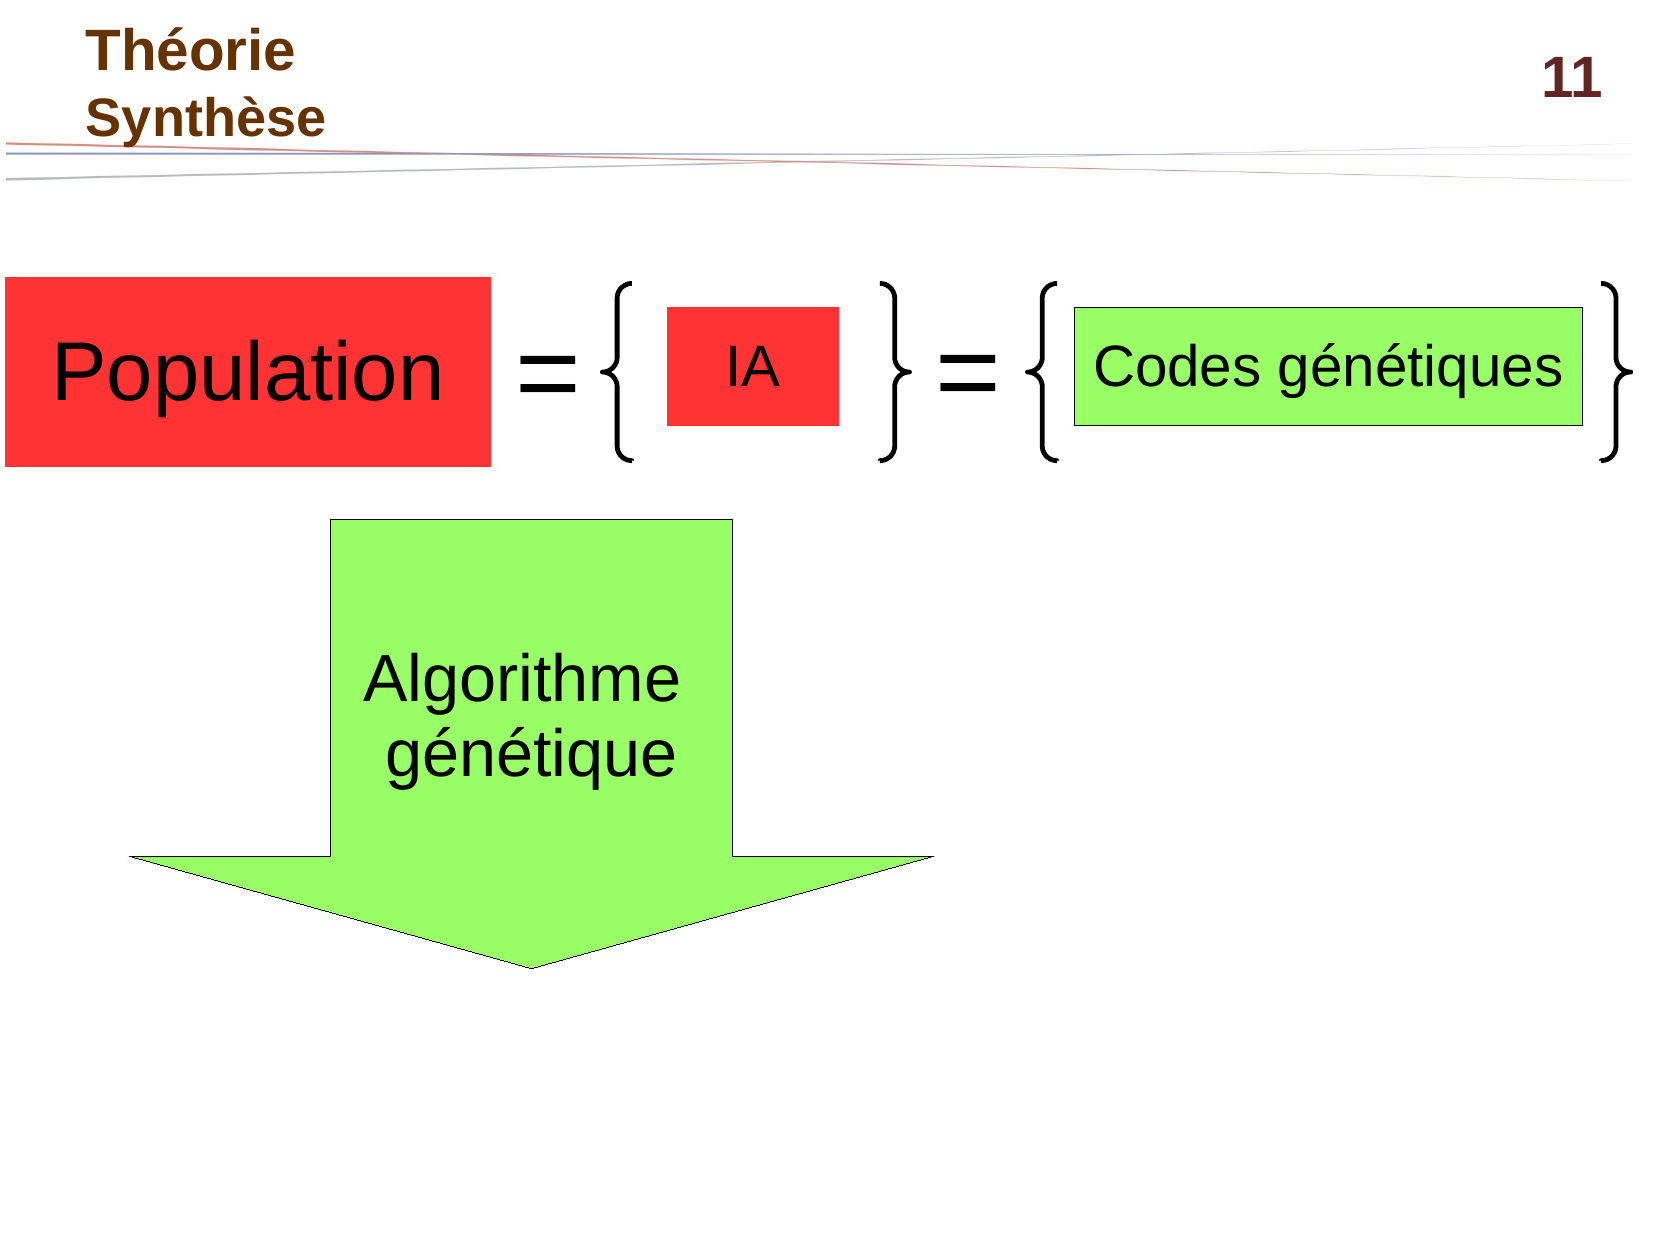

# Théorie Synthèse
11
Population
=
=
IA
Codes génétiques
Algorithme
génétique